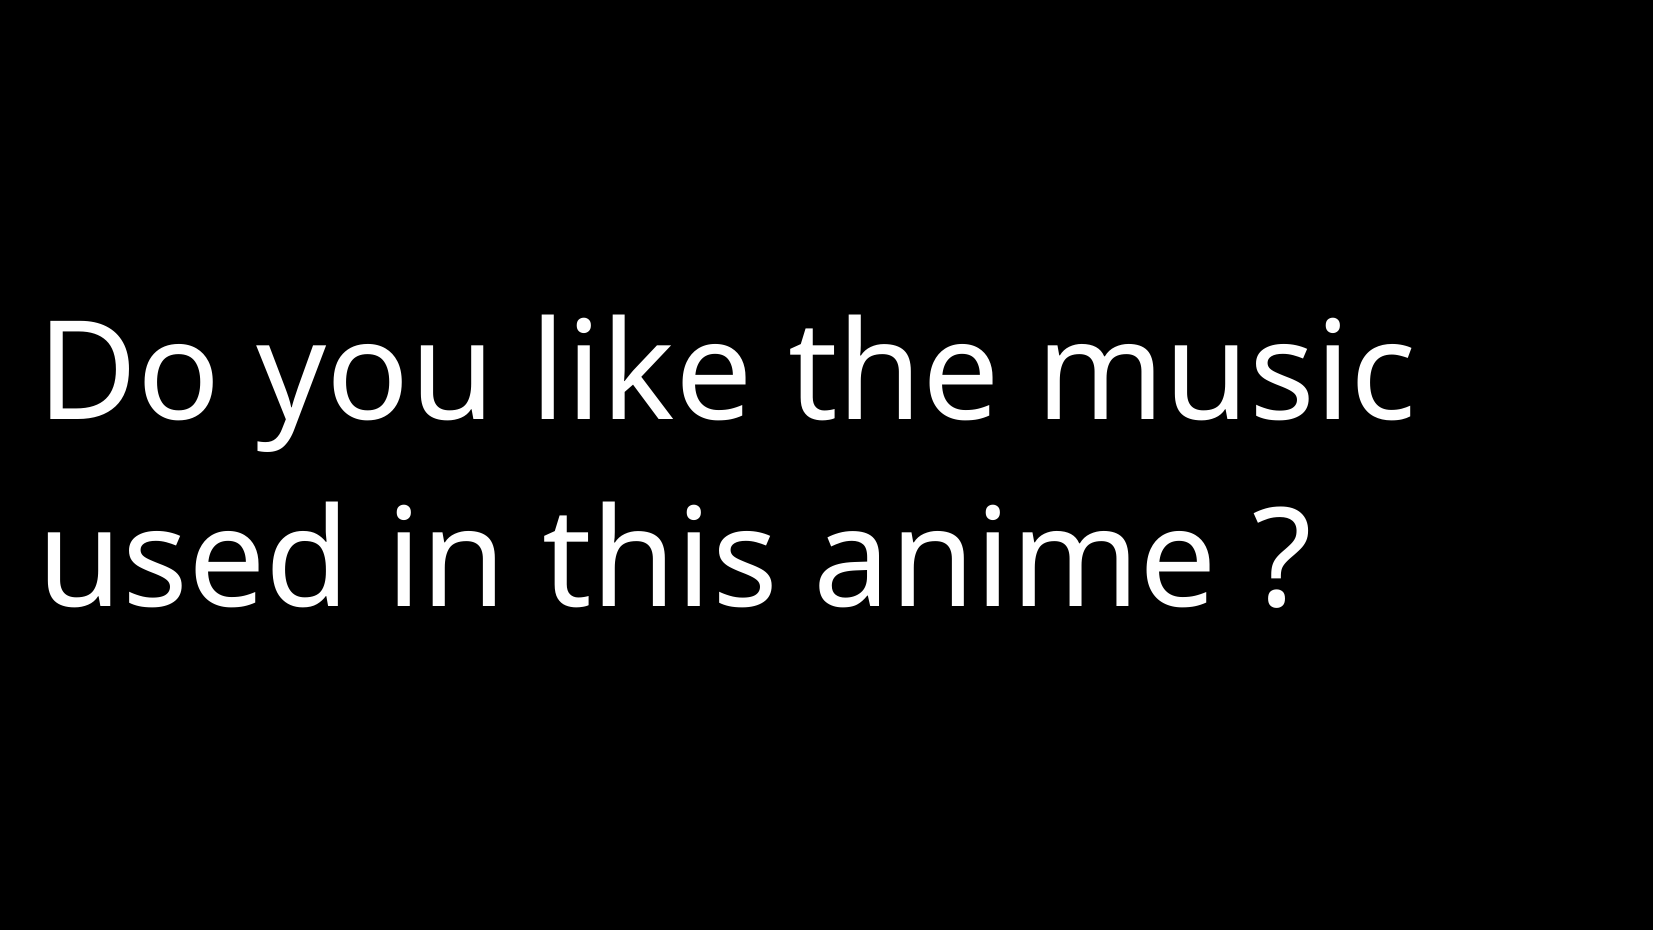

# Do you like the music used in this anime ?